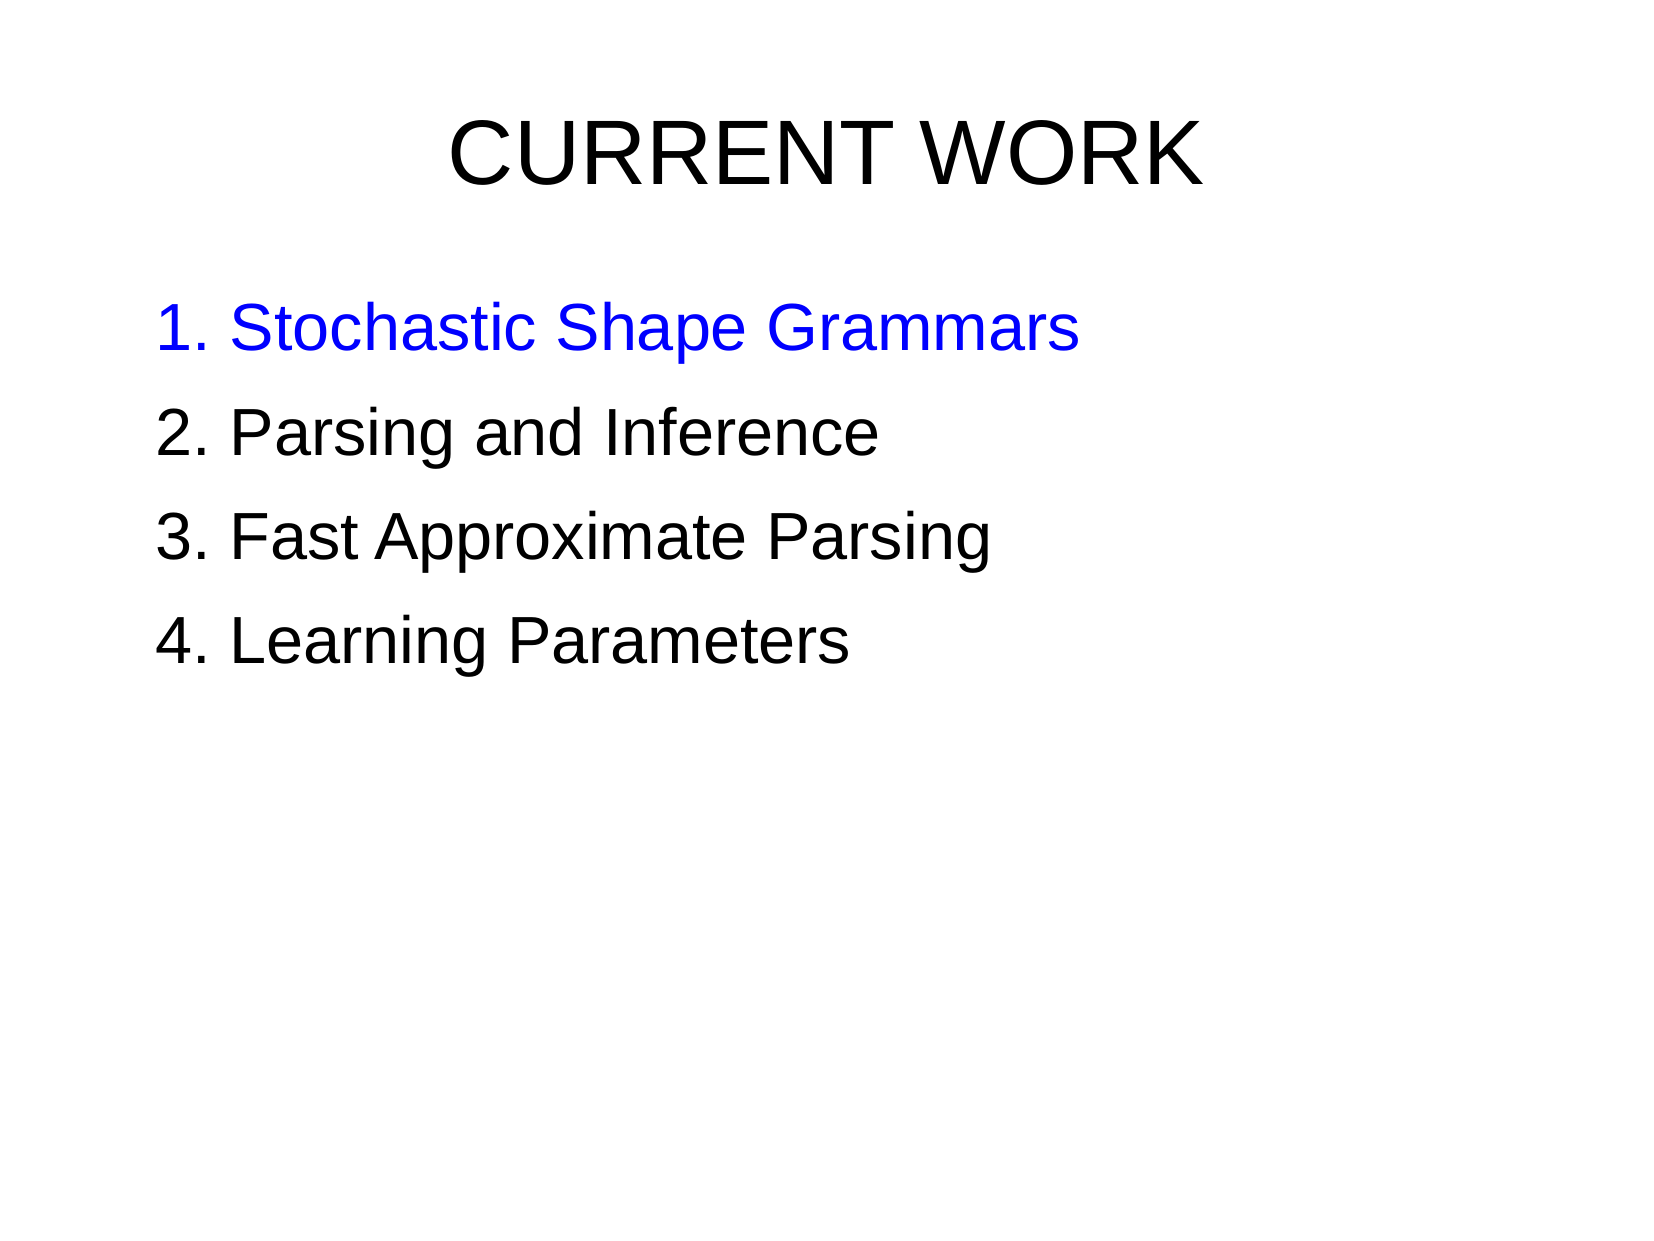

# CURRENT WORK
1. Stochastic Shape Grammars
2. Parsing and Inference
3. Fast Approximate Parsing
4. Learning Parameters